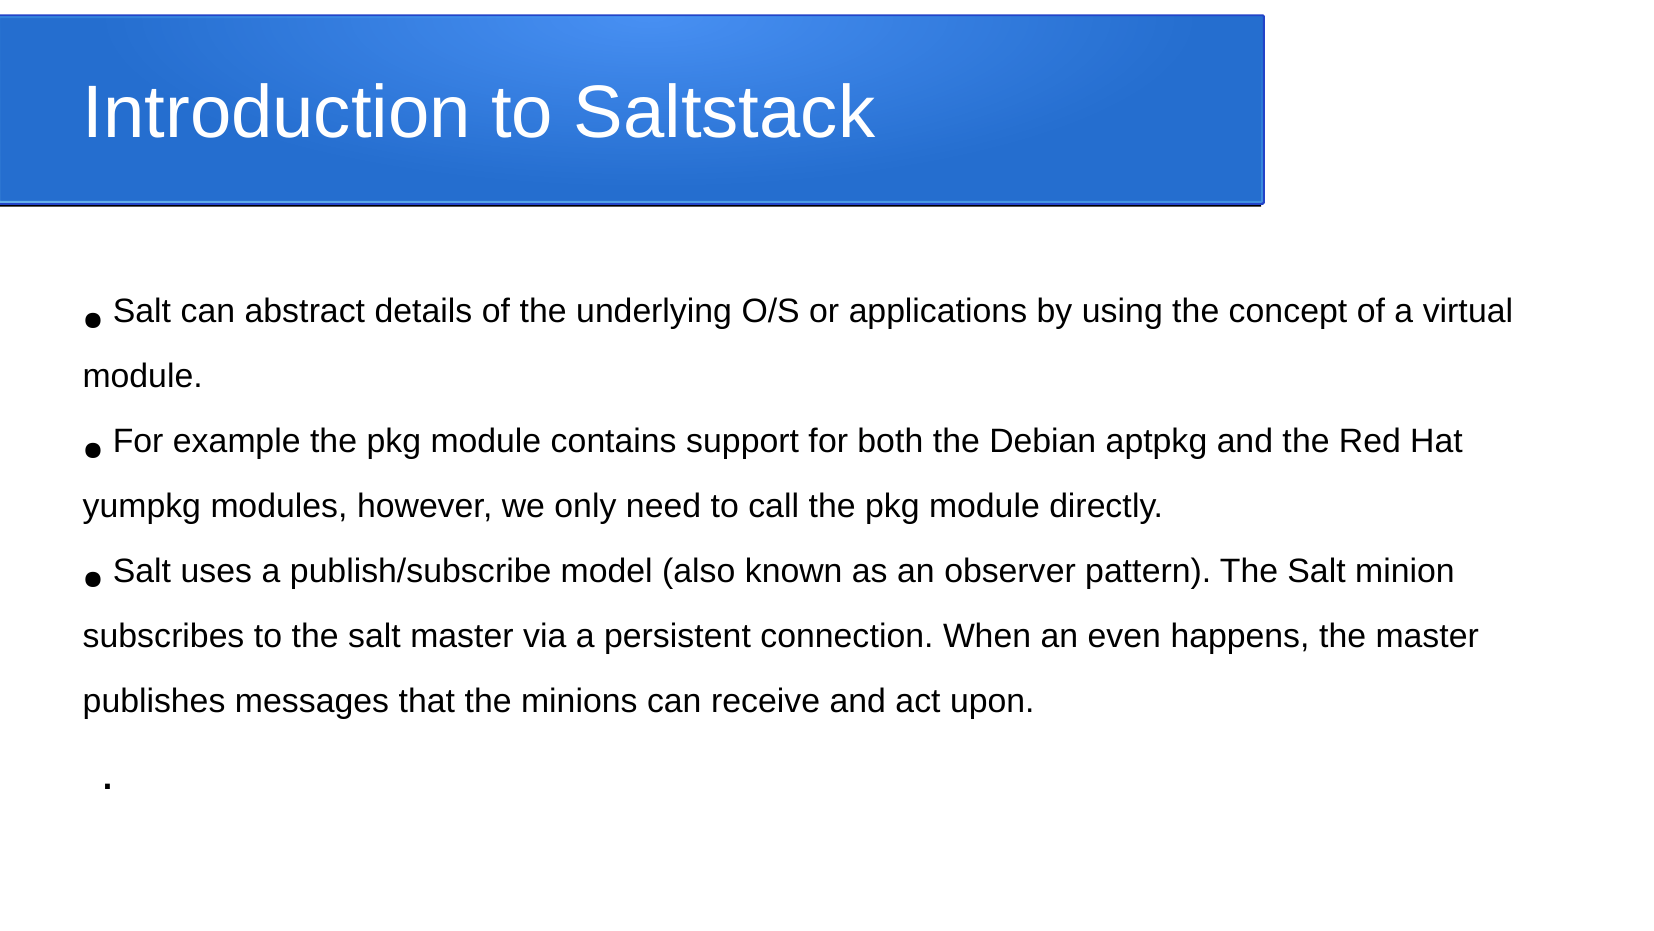

# Introduction to Saltstack
 Salt can abstract details of the underlying O/S or applications by using the concept of a virtual module.
 For example the pkg module contains support for both the Debian aptpkg and the Red Hat yumpkg modules, however, we only need to call the pkg module directly.
 Salt uses a publish/subscribe model (also known as an observer pattern). The Salt minion subscribes to the salt master via a persistent connection. When an even happens, the master publishes messages that the minions can receive and act upon.
.